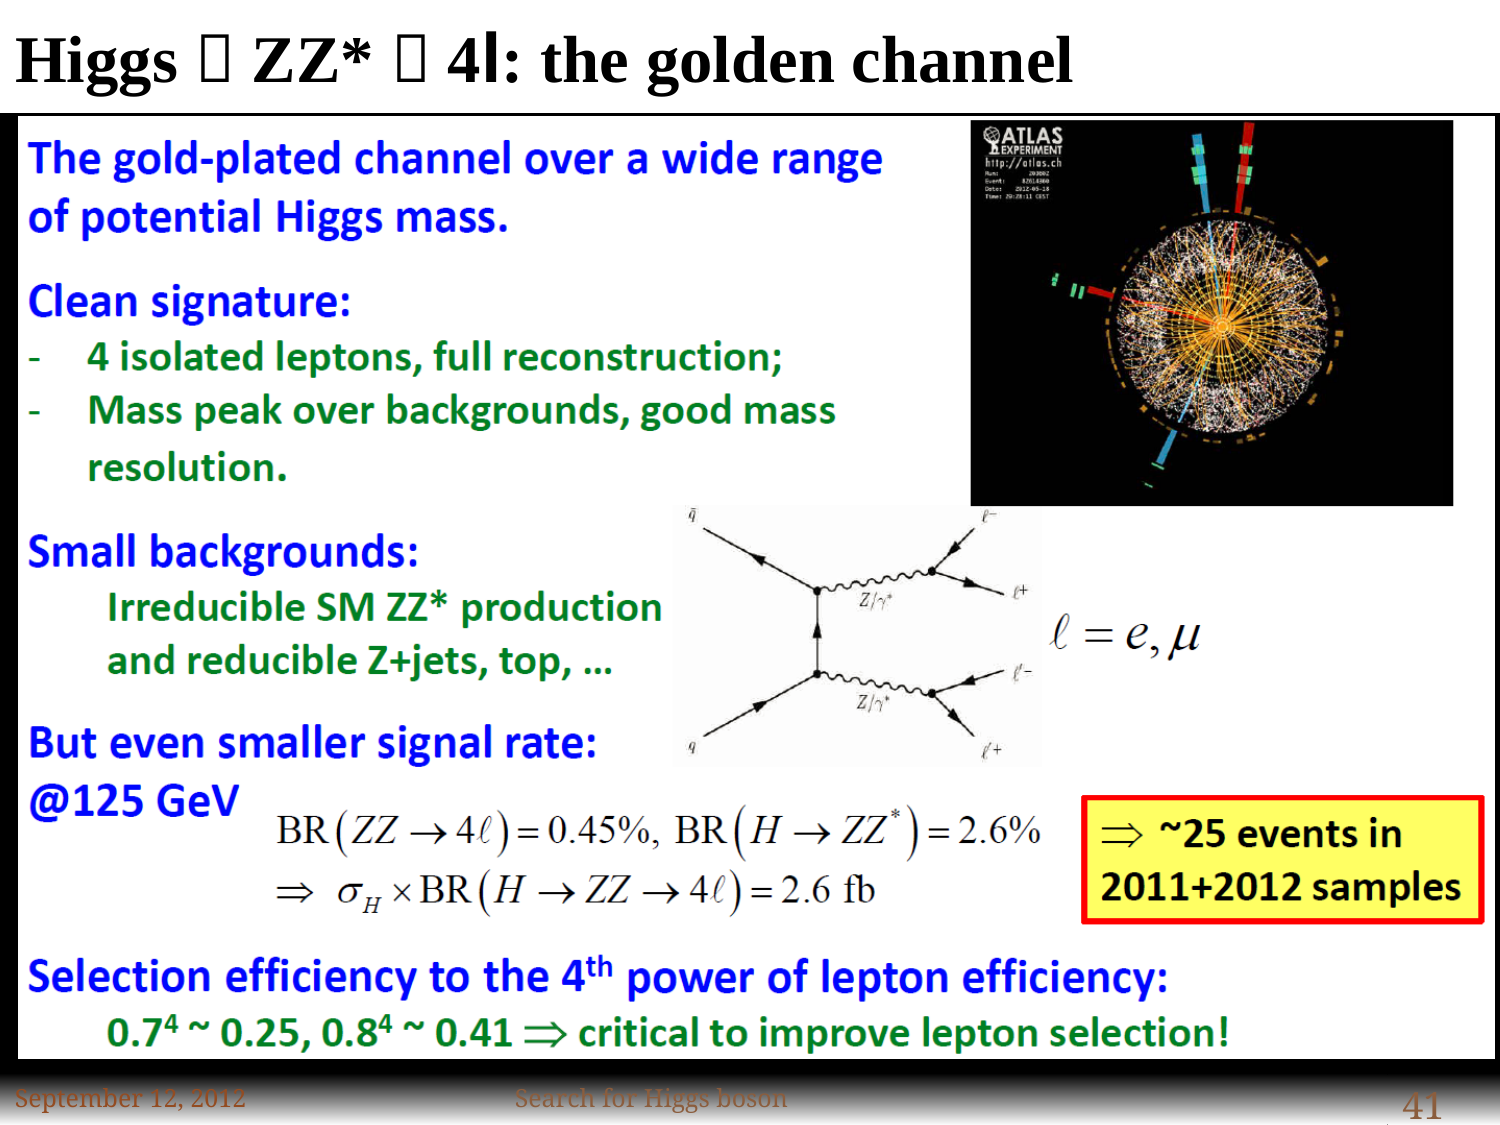

# Higgs  ZZ*  4l: the golden channel
September 12, 2012
Search for Higgs boson